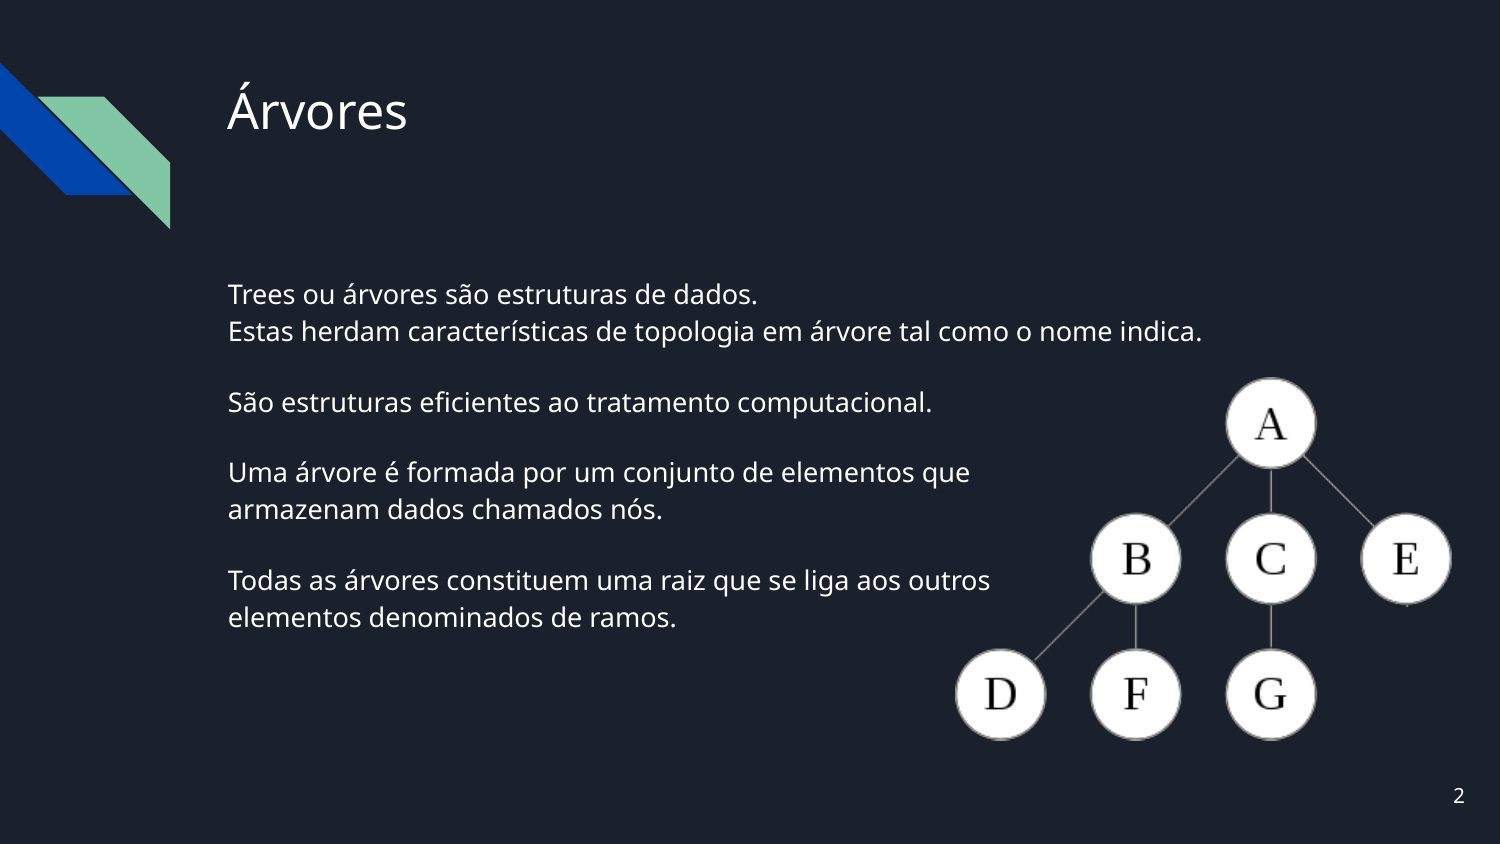

# Árvores
Trees ou árvores são estruturas de dados.
Estas herdam características de topologia em árvore tal como o nome indica.
São estruturas eficientes ao tratamento computacional.
Uma árvore é formada por um conjunto de elementos que
armazenam dados chamados nós.
Todas as árvores constituem uma raiz que se liga aos outros
elementos denominados de ramos.